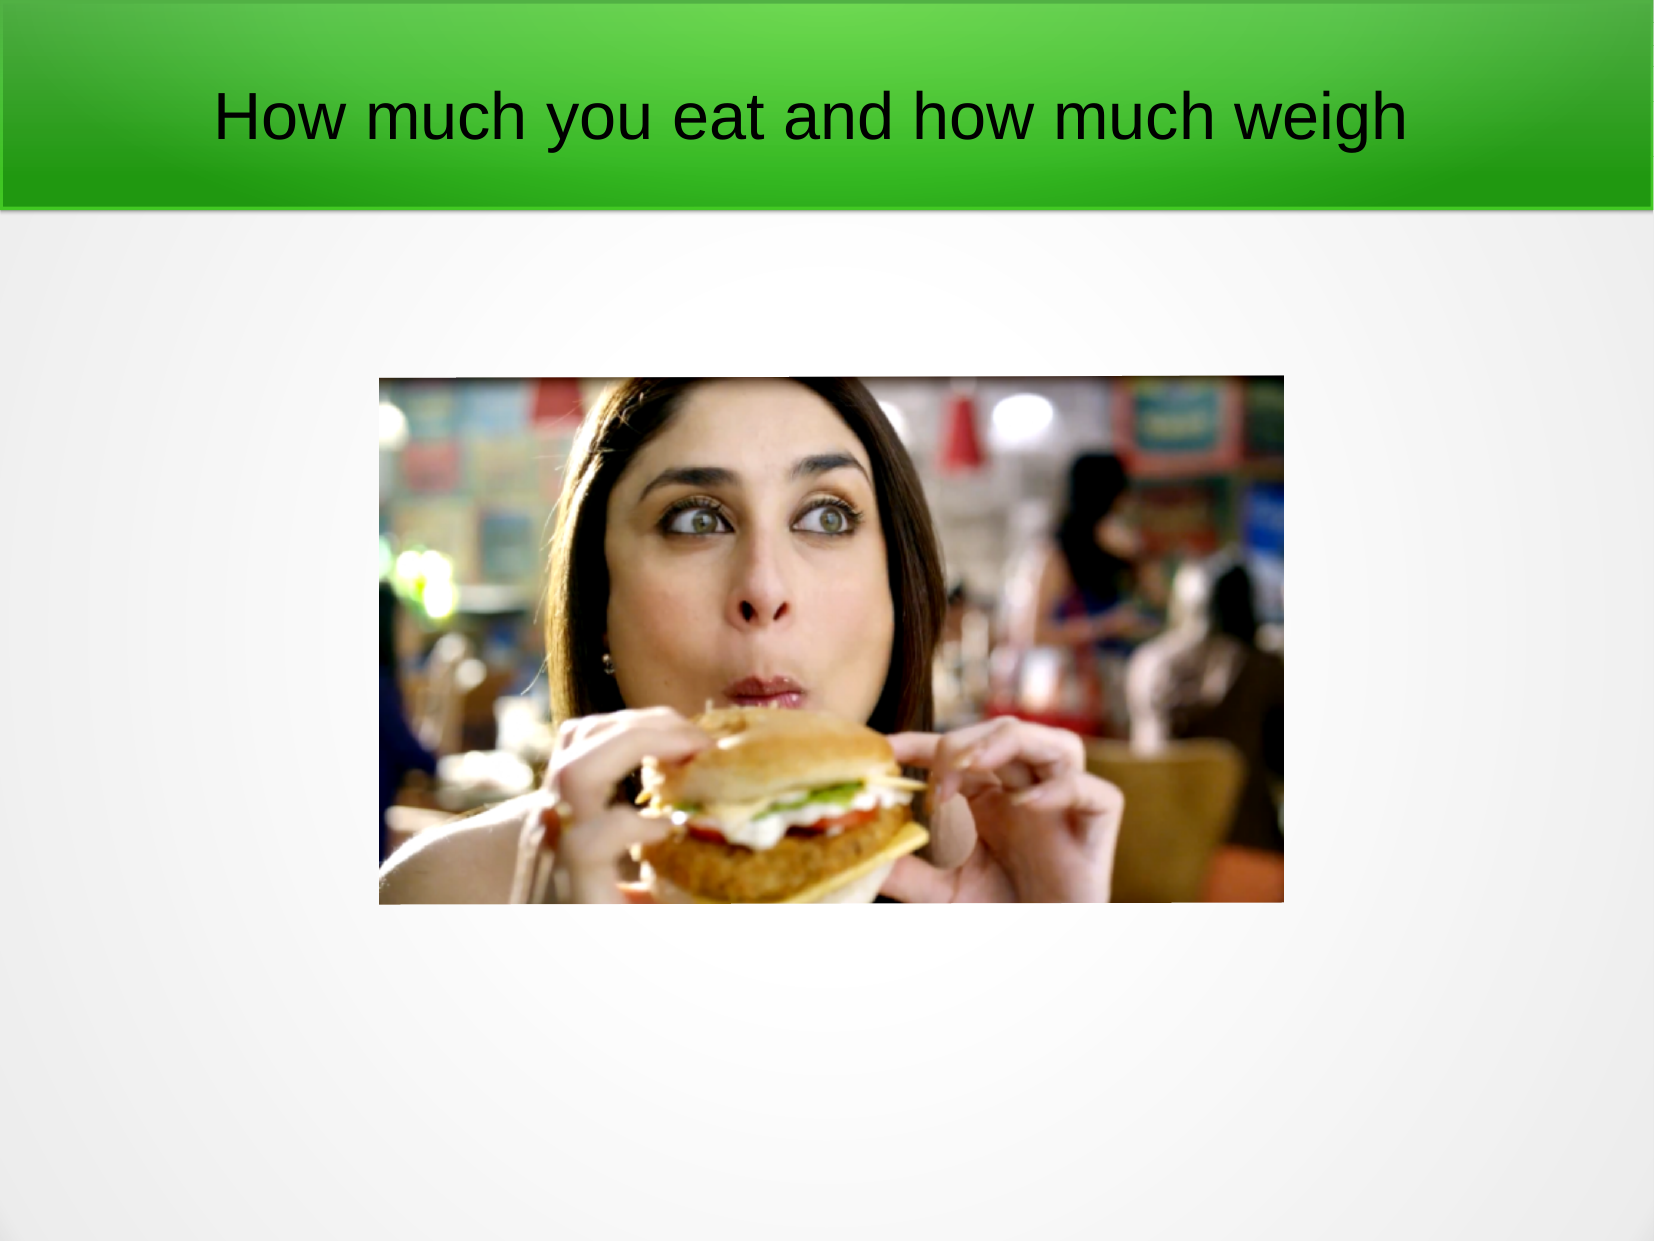

# How much you eat and how much weigh